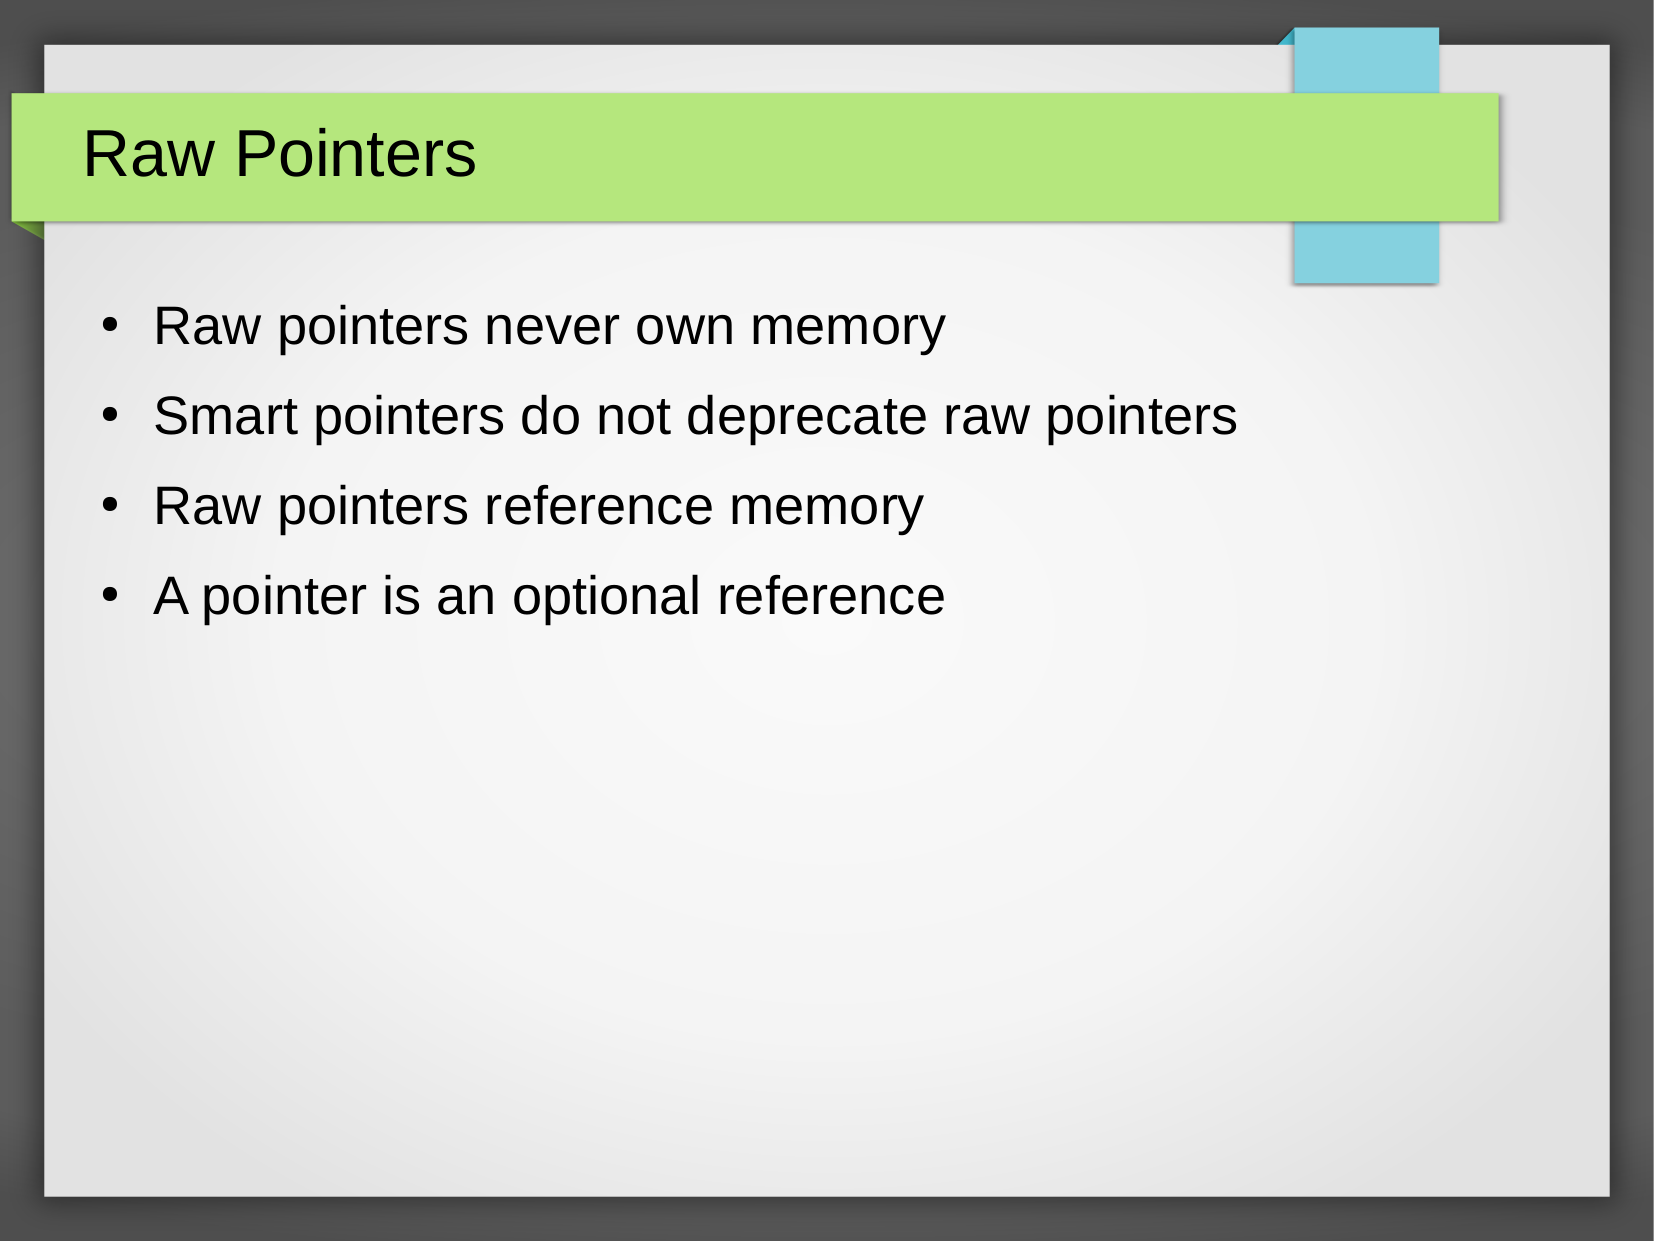

# Raw Pointers
Raw pointers never own memory
Smart pointers do not deprecate raw pointers
Raw pointers reference memory
A pointer is an optional reference